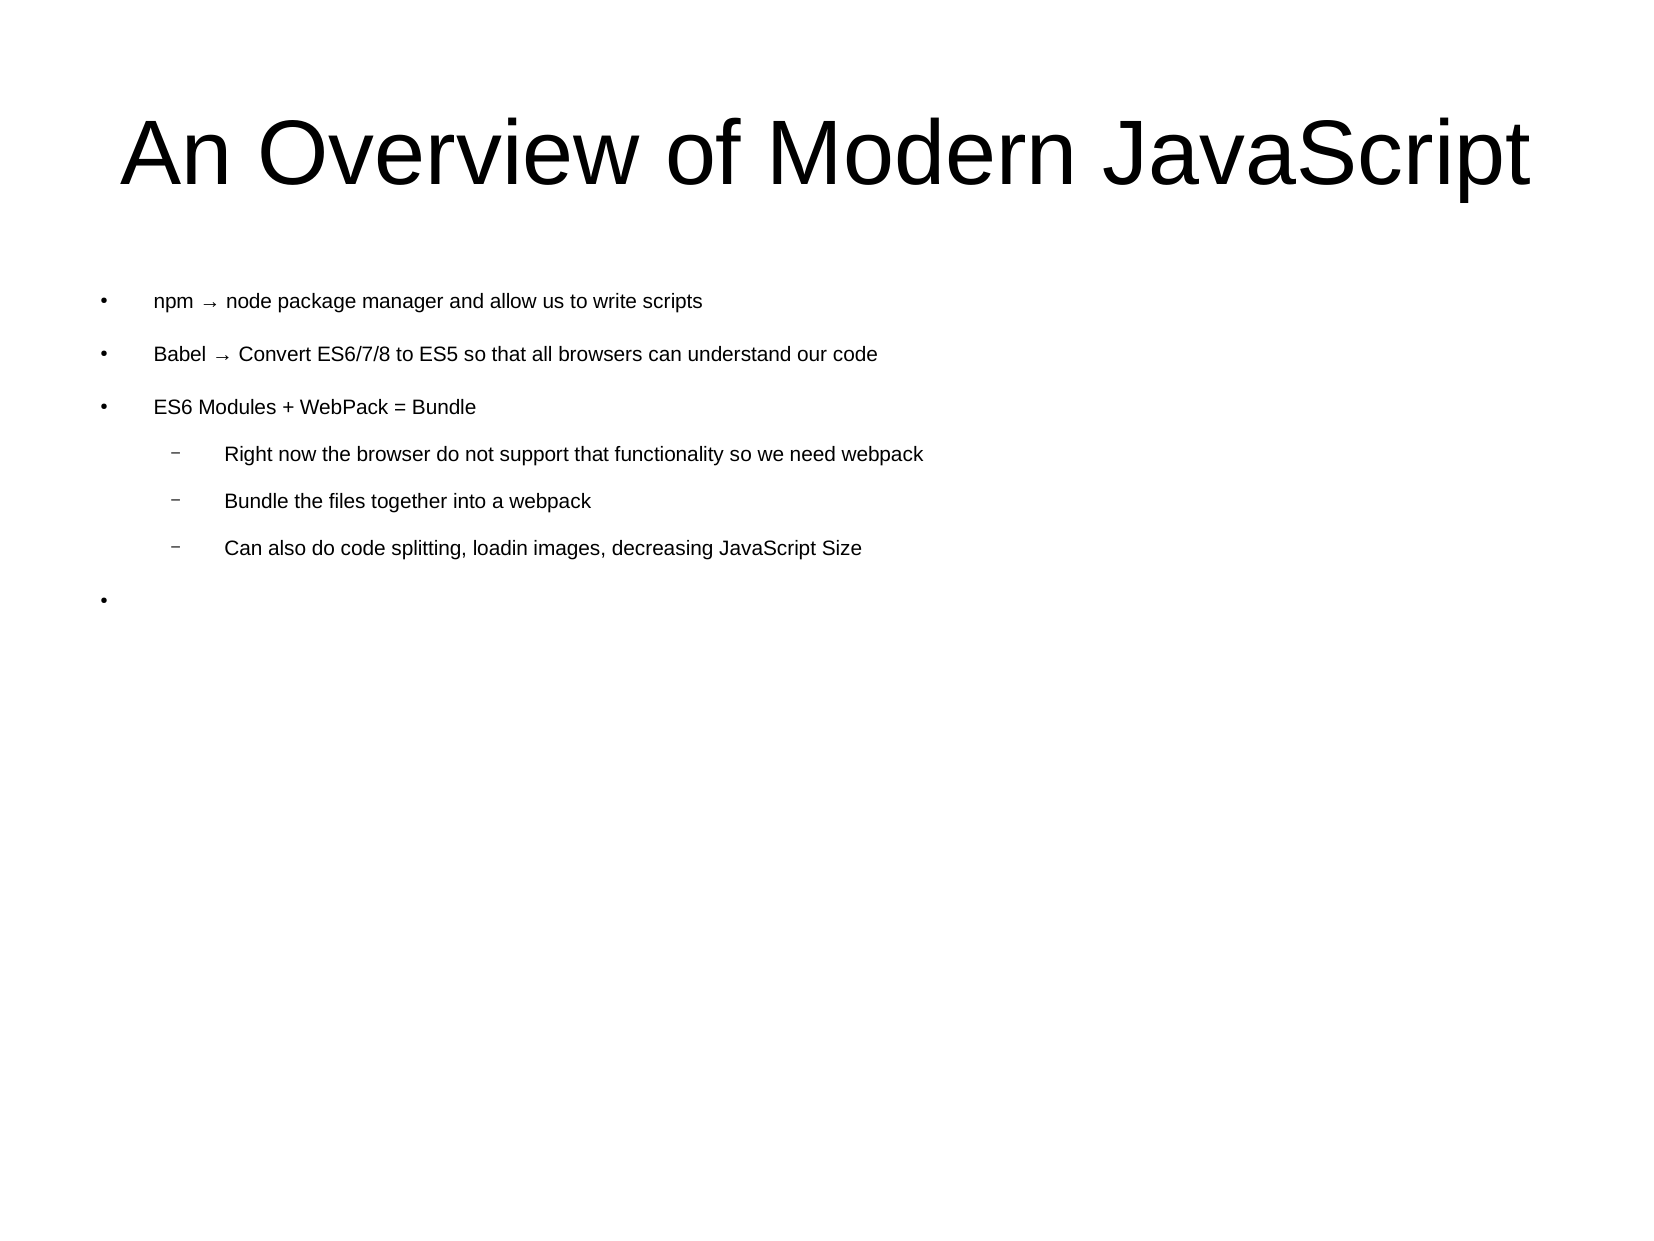

# An Overview of Modern JavaScript
npm → node package manager and allow us to write scripts
Babel → Convert ES6/7/8 to ES5 so that all browsers can understand our code
ES6 Modules + WebPack = Bundle
Right now the browser do not support that functionality so we need webpack
Bundle the files together into a webpack
Can also do code splitting, loadin images, decreasing JavaScript Size